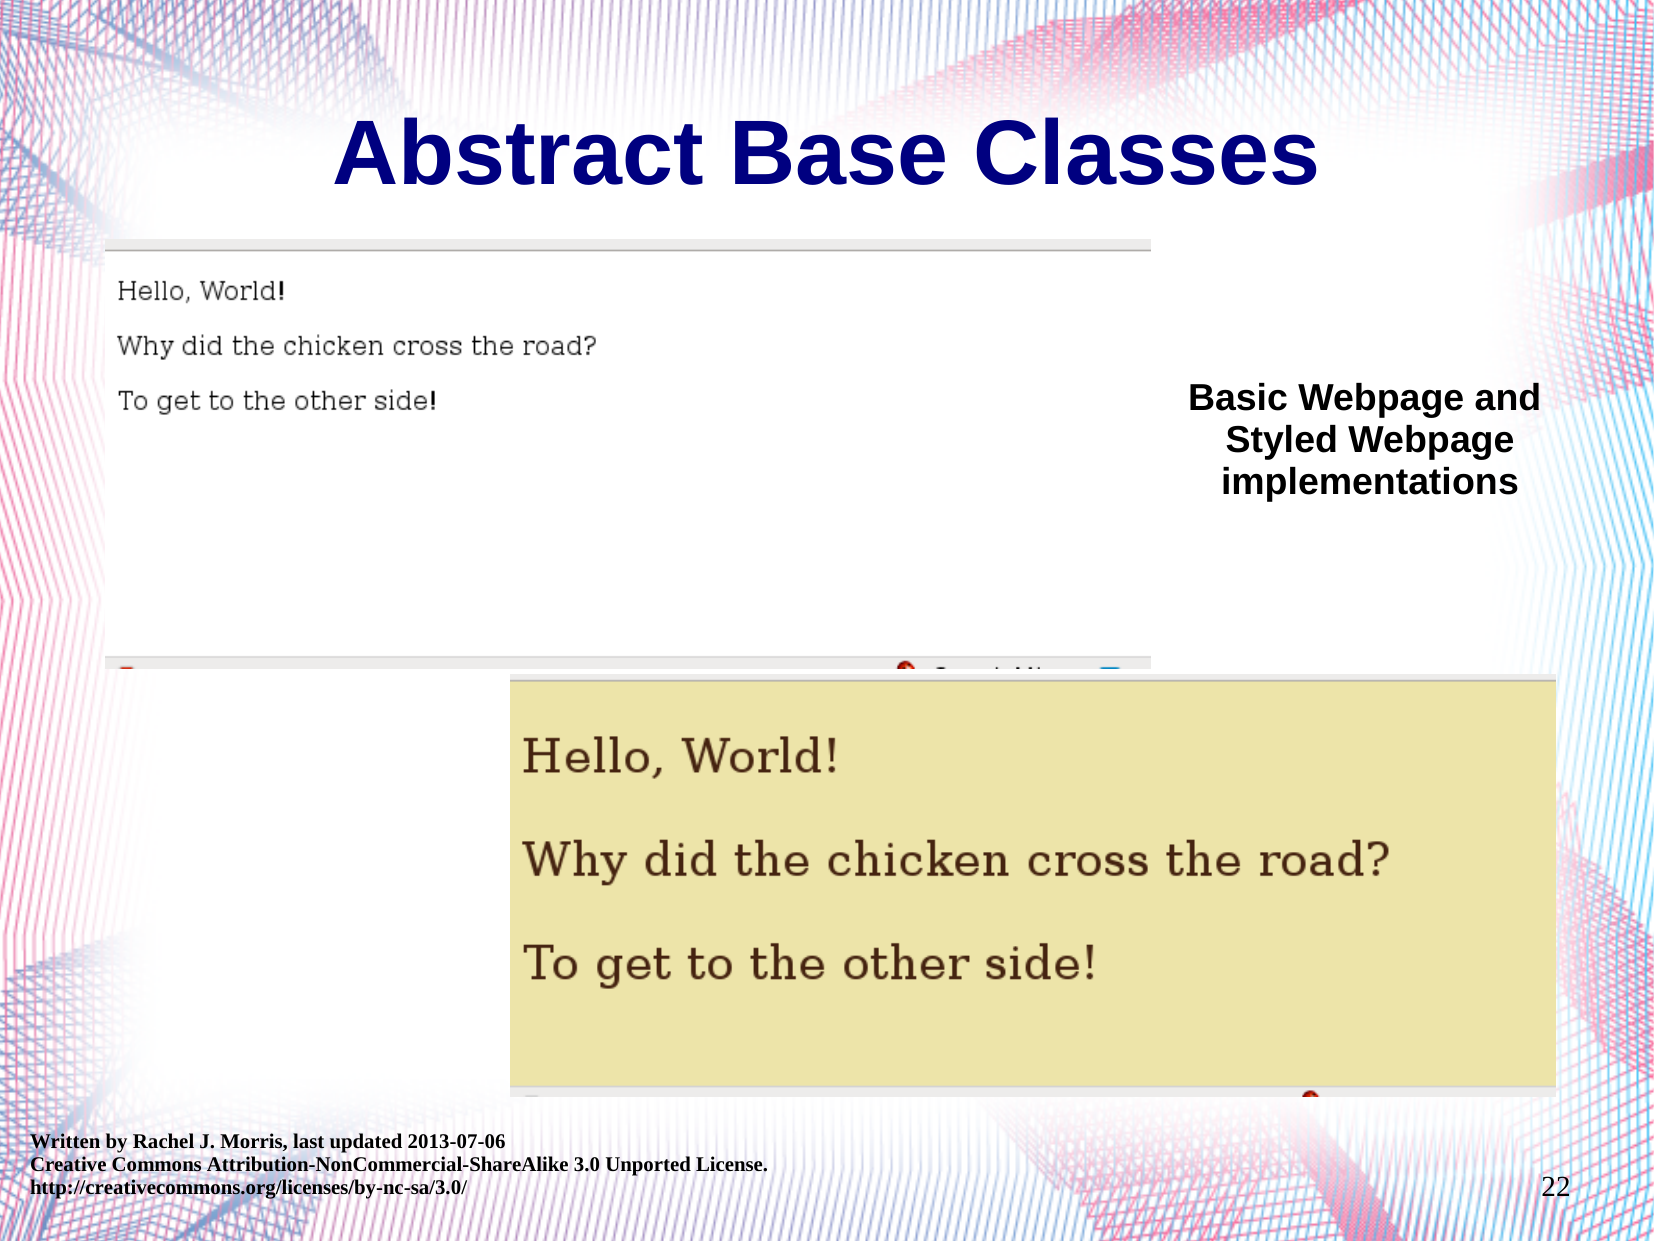

# Abstract Base Classes
Basic Webpage and
Styled Webpage implementations
22